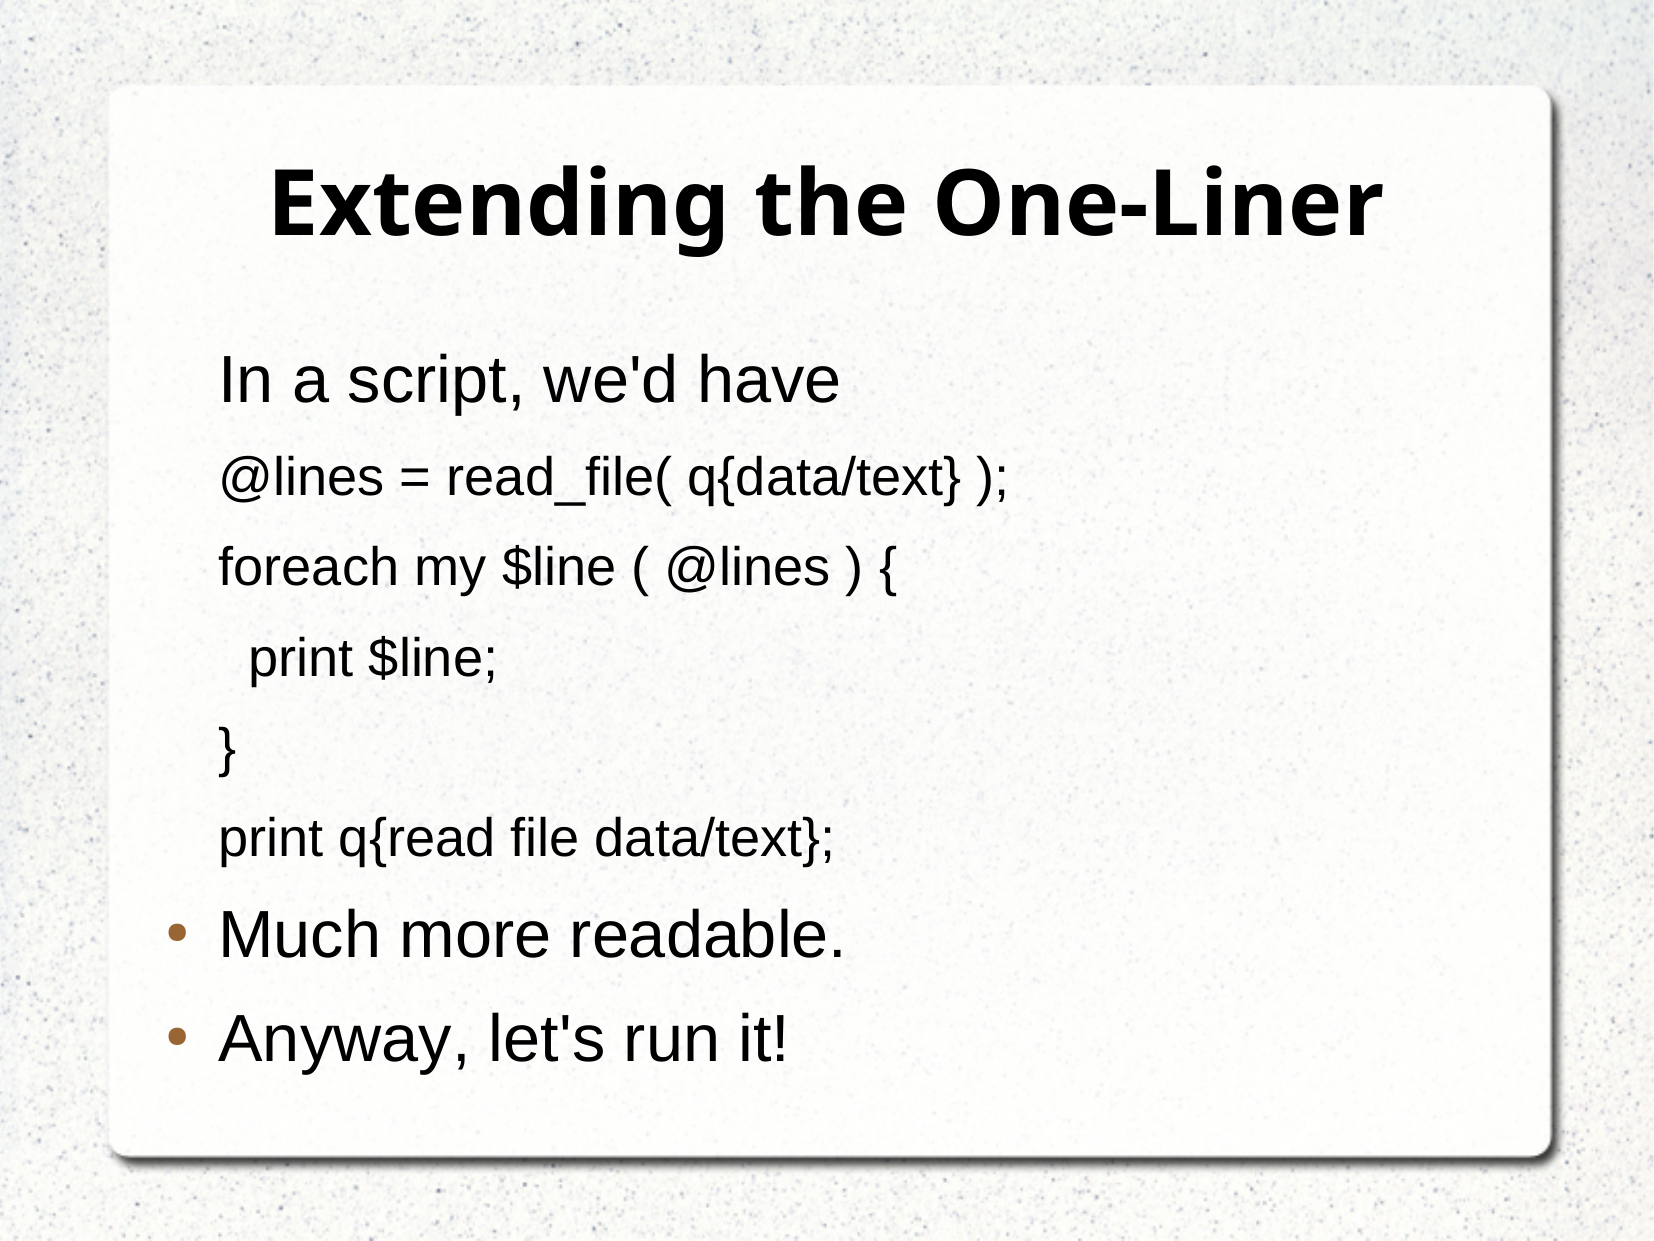

# Extending the One-Liner
In a script, we'd have
@lines = read_file( q{data/text} );
foreach my $line ( @lines ) {
 print $line;
}
print q{read file data/text};
Much more readable.
Anyway, let's run it!